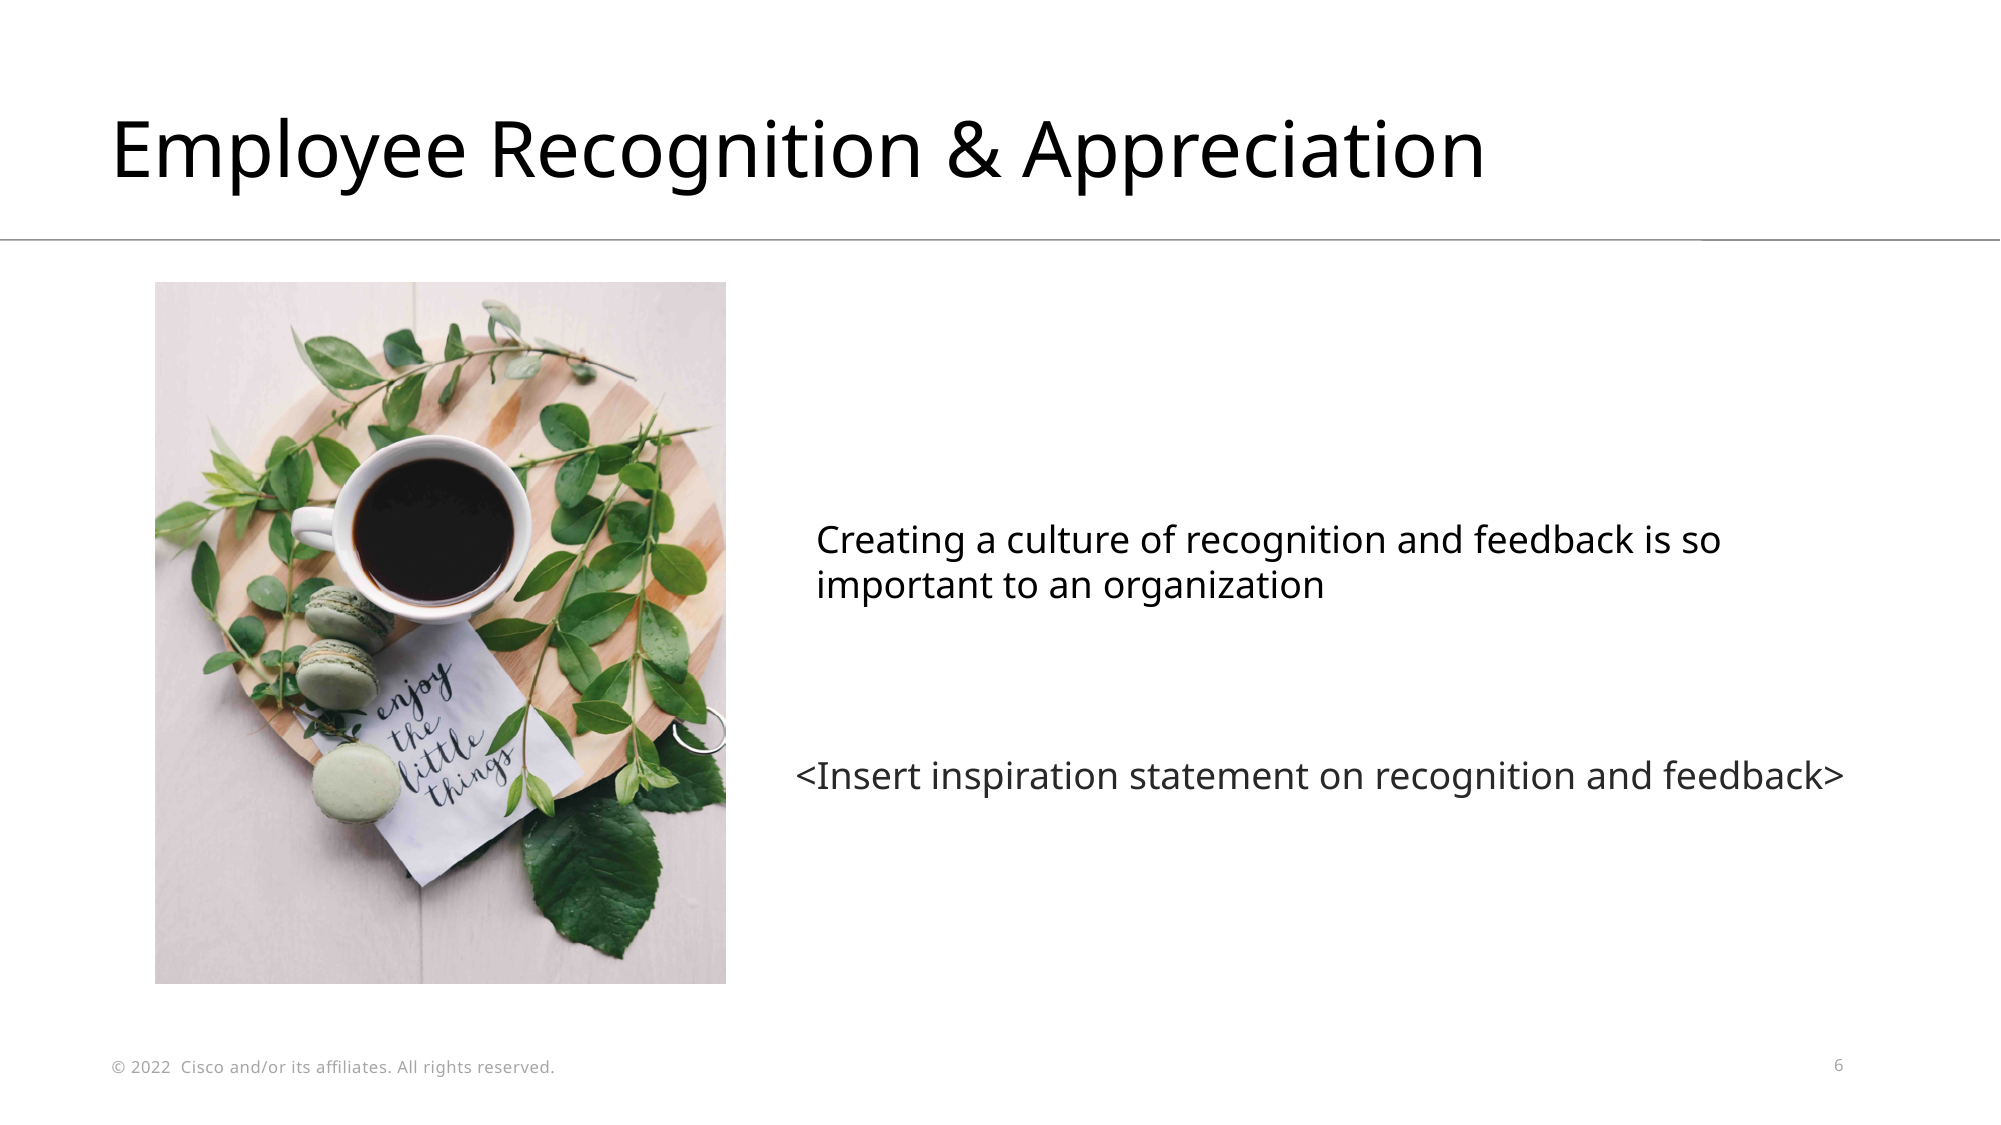

# Employee Recognition & Appreciation
Creating a culture of recognition and feedback is so
important to an organization
<Insert inspiration statement on recognition and feedback>